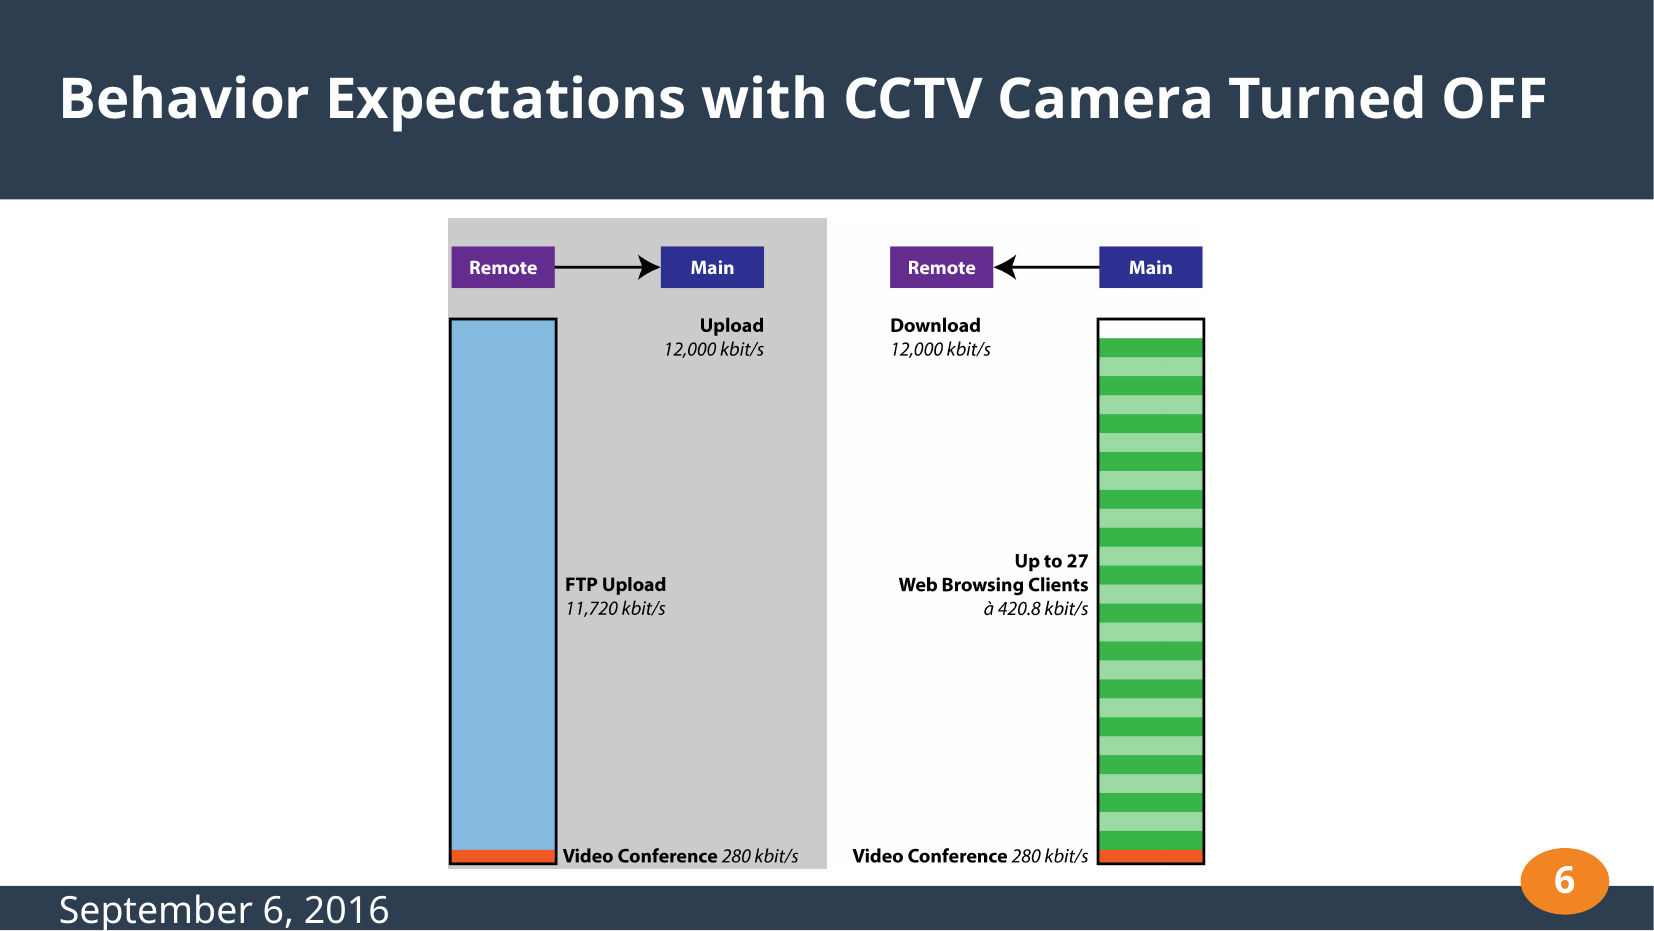

# Behavior Expectations with CCTV Camera Turned OFF
2
September 6, 2016